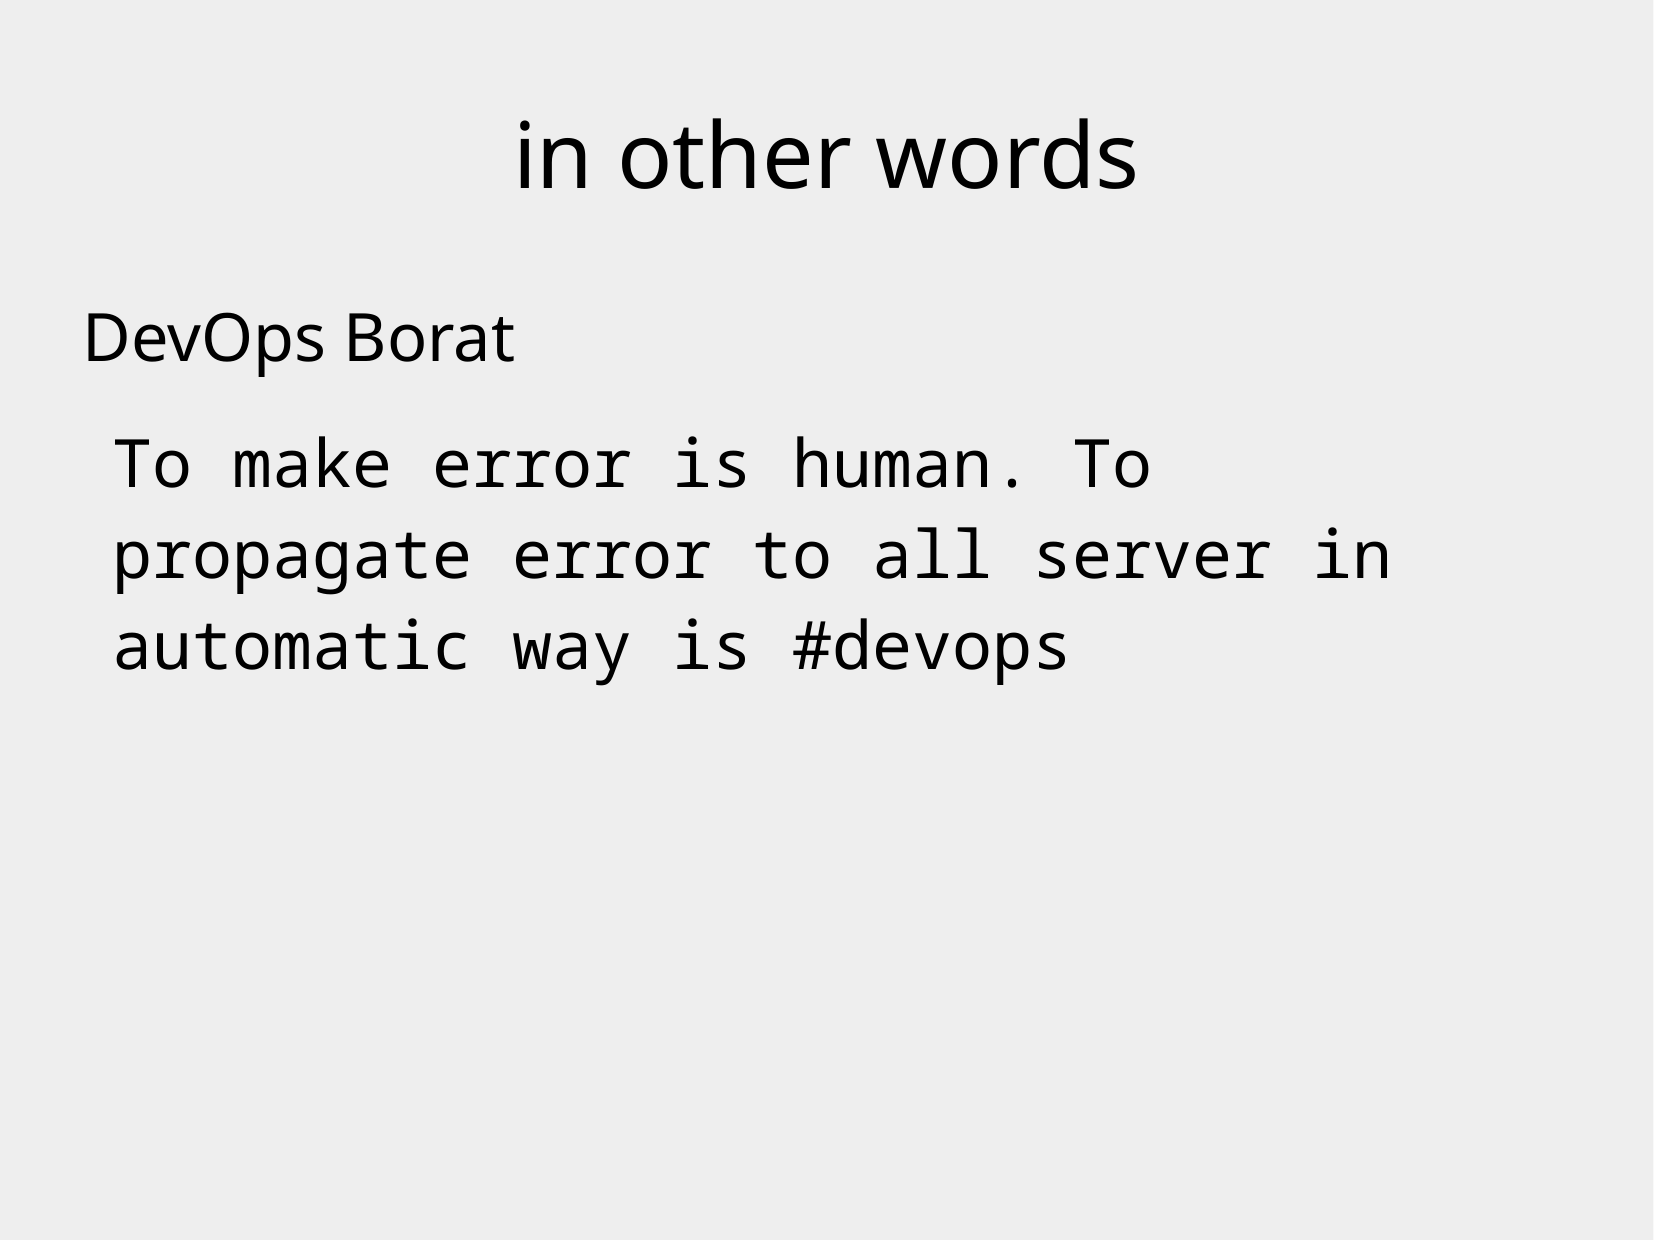

# in other words
DevOps Borat
To make error is human. To propagate error to all server in automatic way is #devops